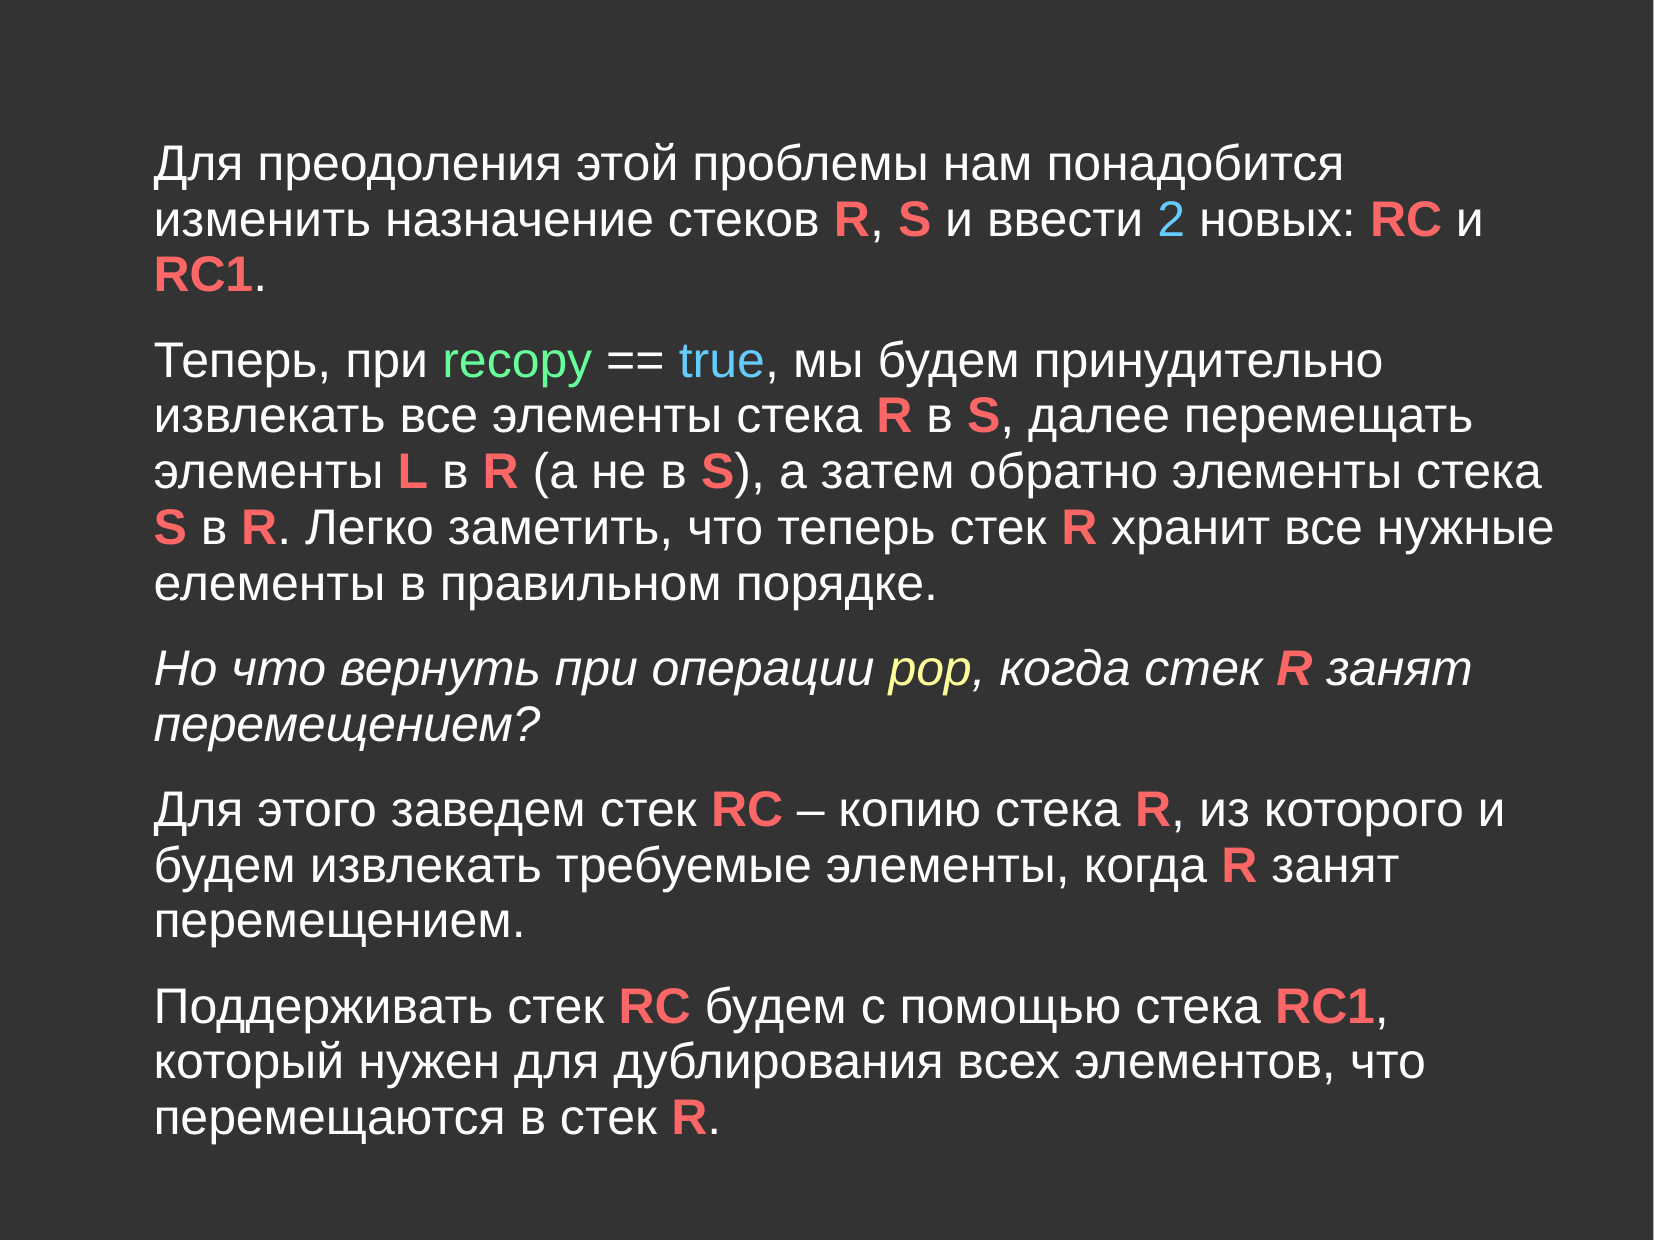

# Для преодоления этой проблемы нам понадобится изменить назначение стеков R, S и ввести 2 новых: RC и RC1.
Теперь, при recopy == true, мы будем принудительно извлекать все элементы стека R в S, далее перемещать элементы L в R (а не в S), а затем обратно элементы стека S в R. Легко заметить, что теперь стек R хранит все нужные елементы в правильном порядке.
Но что вернуть при операции pop, когда стек R занят перемещением?
Для этого заведем стек RC – копию стека R, из которого и будем извлекать требуемые элементы, когда R занят перемещением.
Поддерживать стек RC будем с помощью стека RC1, который нужен для дублирования всех элементов, что перемещаются в стек R.